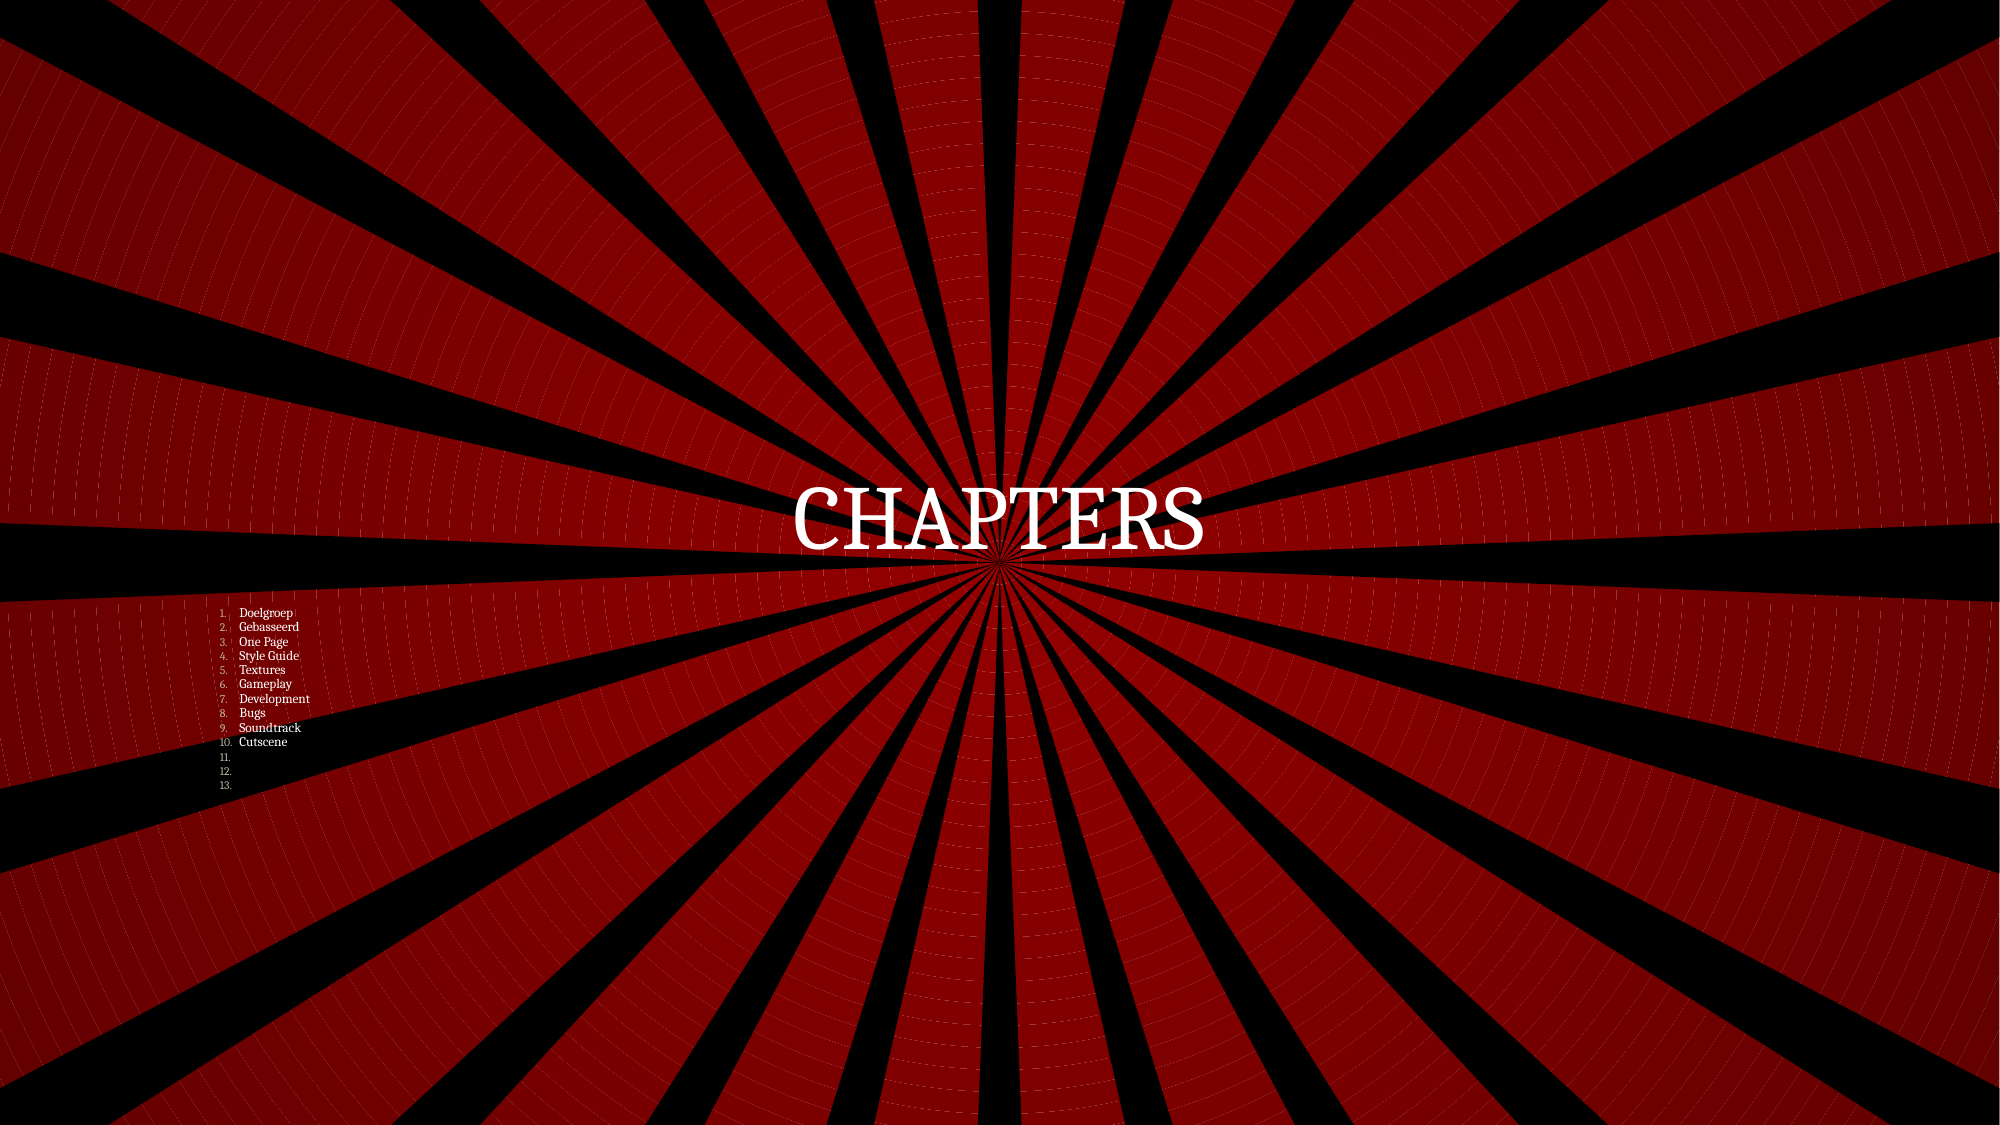

# Chapters
Doelgroep
Gebasseerd
One Page
Style Guide
Textures
Gameplay
Development
Bugs
Soundtrack
Cutscene